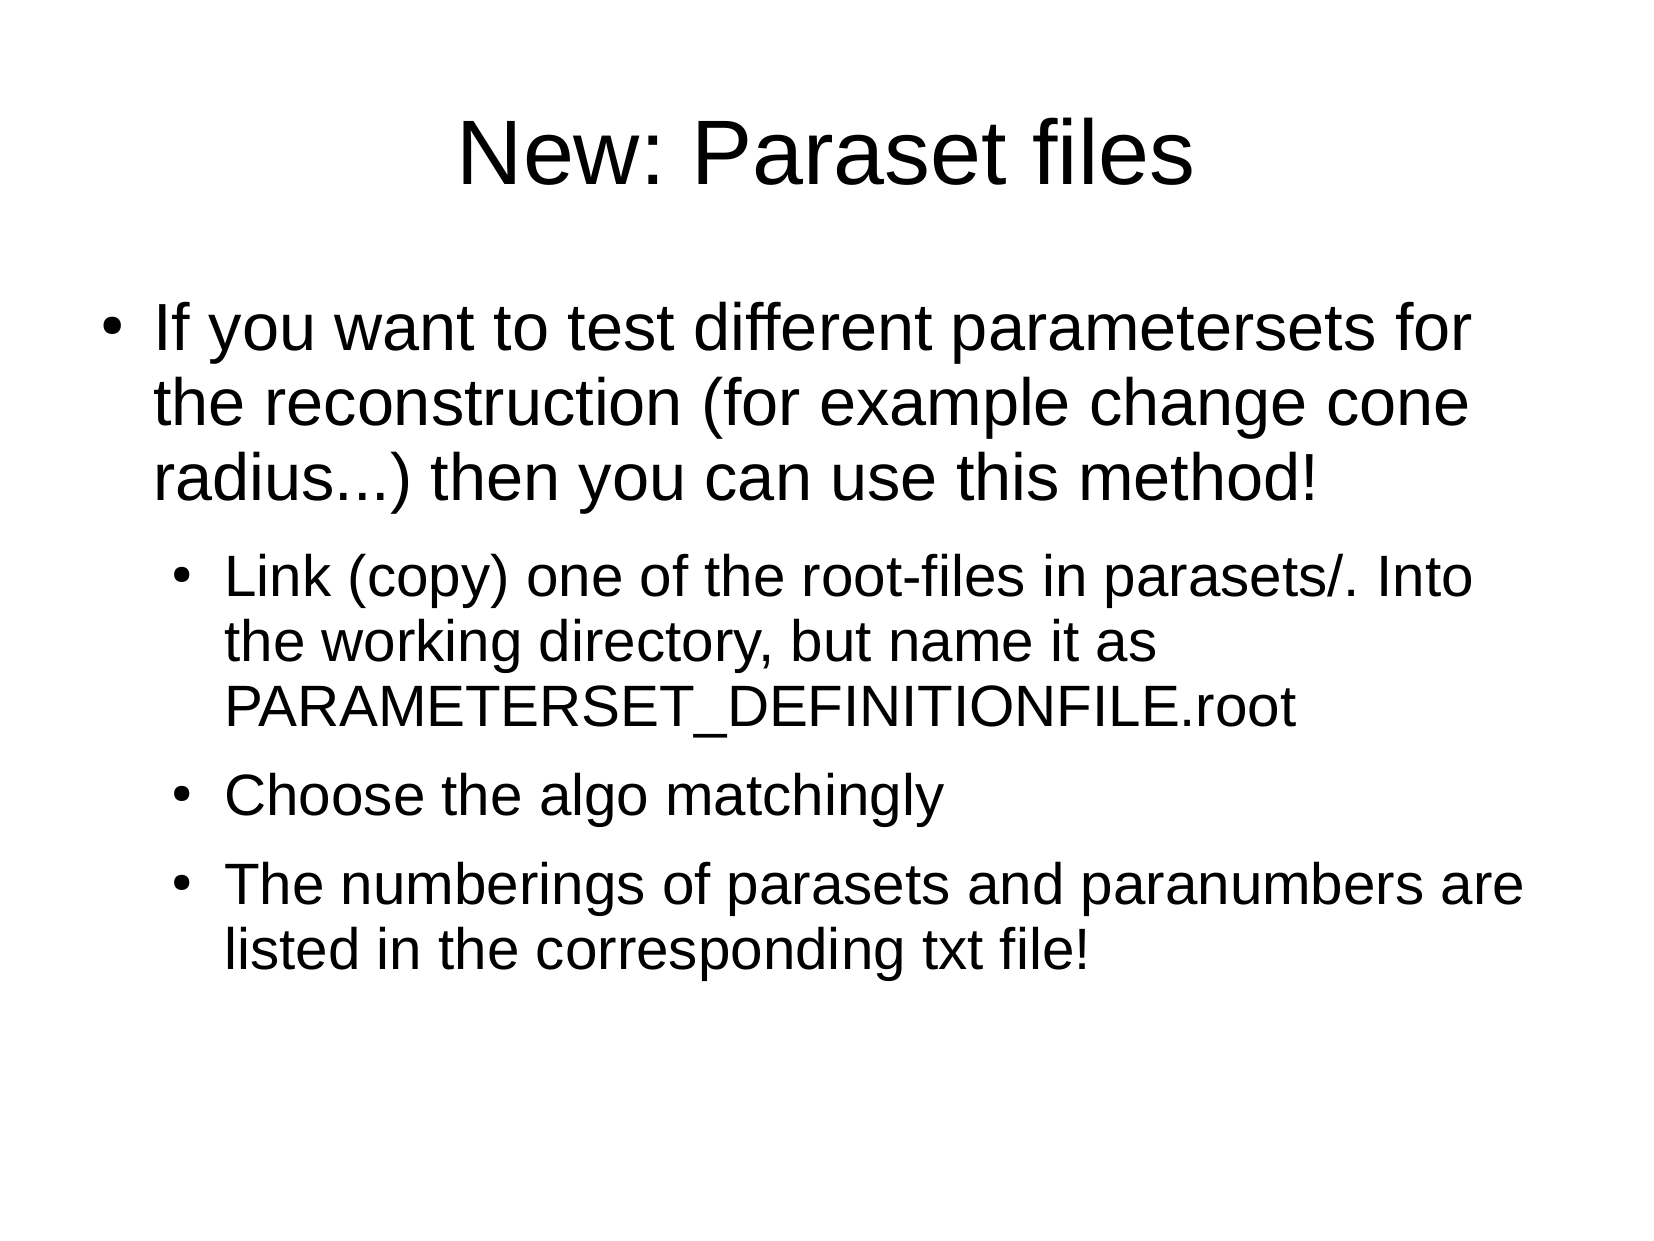

# New: Paraset files
If you want to test different parametersets for the reconstruction (for example change cone radius...) then you can use this method!
Link (copy) one of the root-files in parasets/. Into the working directory, but name it as PARAMETERSET_DEFINITIONFILE.root
Choose the algo matchingly
The numberings of parasets and paranumbers are listed in the corresponding txt file!